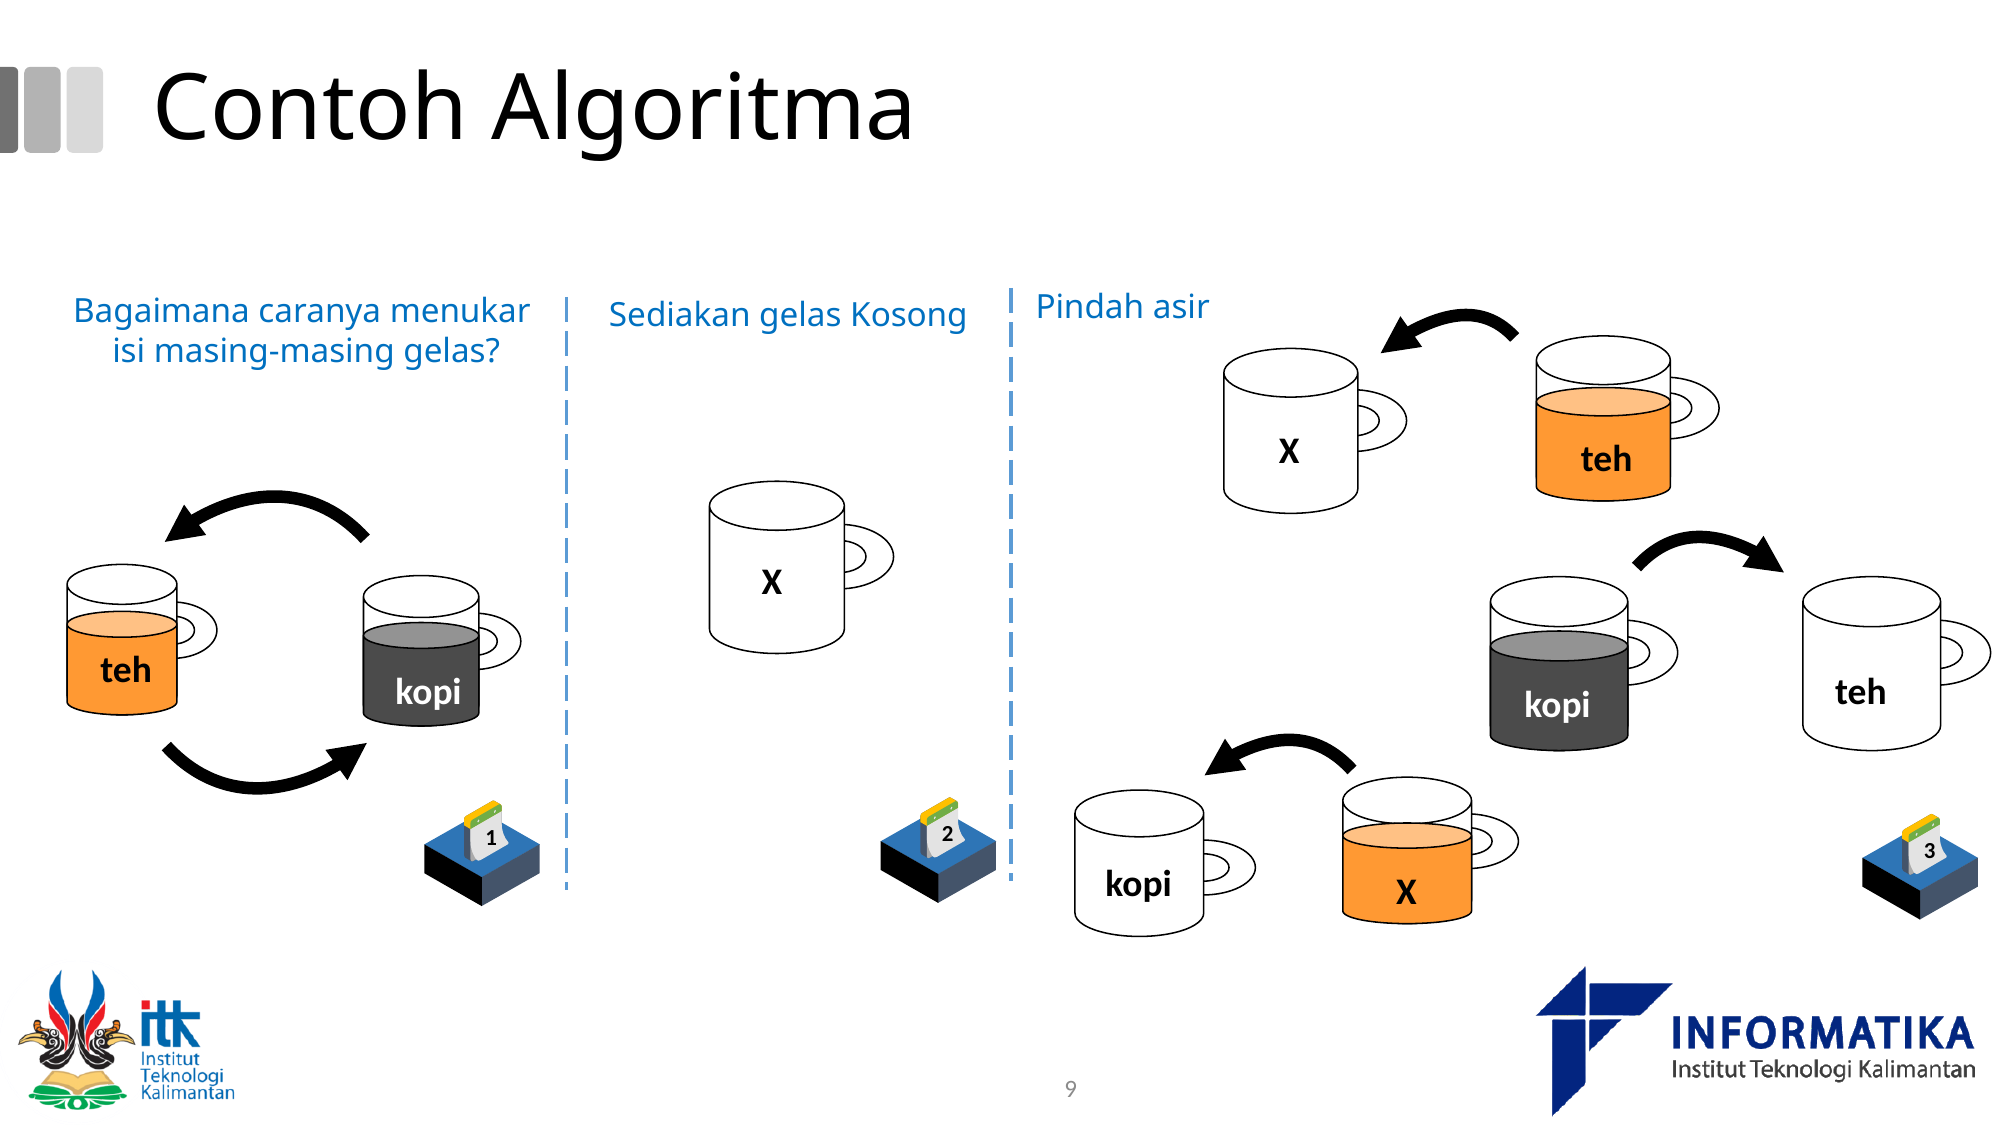

# Contoh Algoritma
Pindah asir
Bagaimana caranya menukar
isi masing-masing gelas?
Sediakan gelas Kosong
X
teh
X
teh
teh
kopi
kopi
2
1
3
kopi
X
9